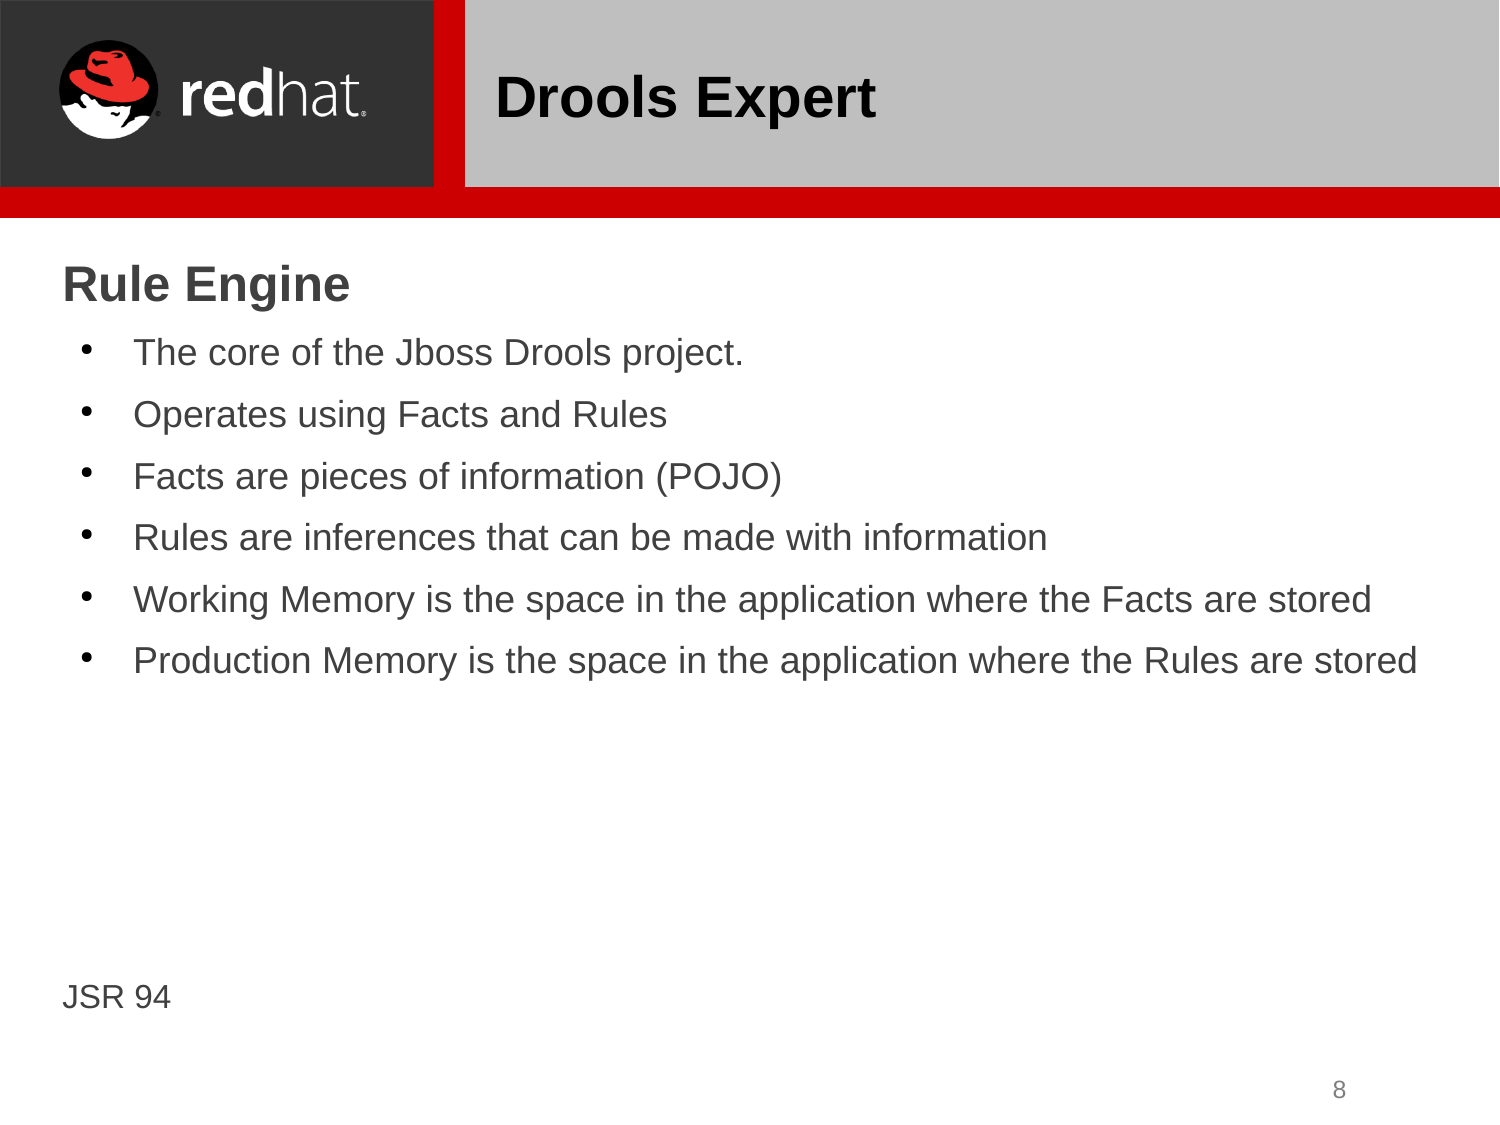

Drools Expert
# Rule Engine
The core of the Jboss Drools project.
Operates using Facts and Rules
Facts are pieces of information (POJO)
Rules are inferences that can be made with information
Working Memory is the space in the application where the Facts are stored
Production Memory is the space in the application where the Rules are stored
JSR 94